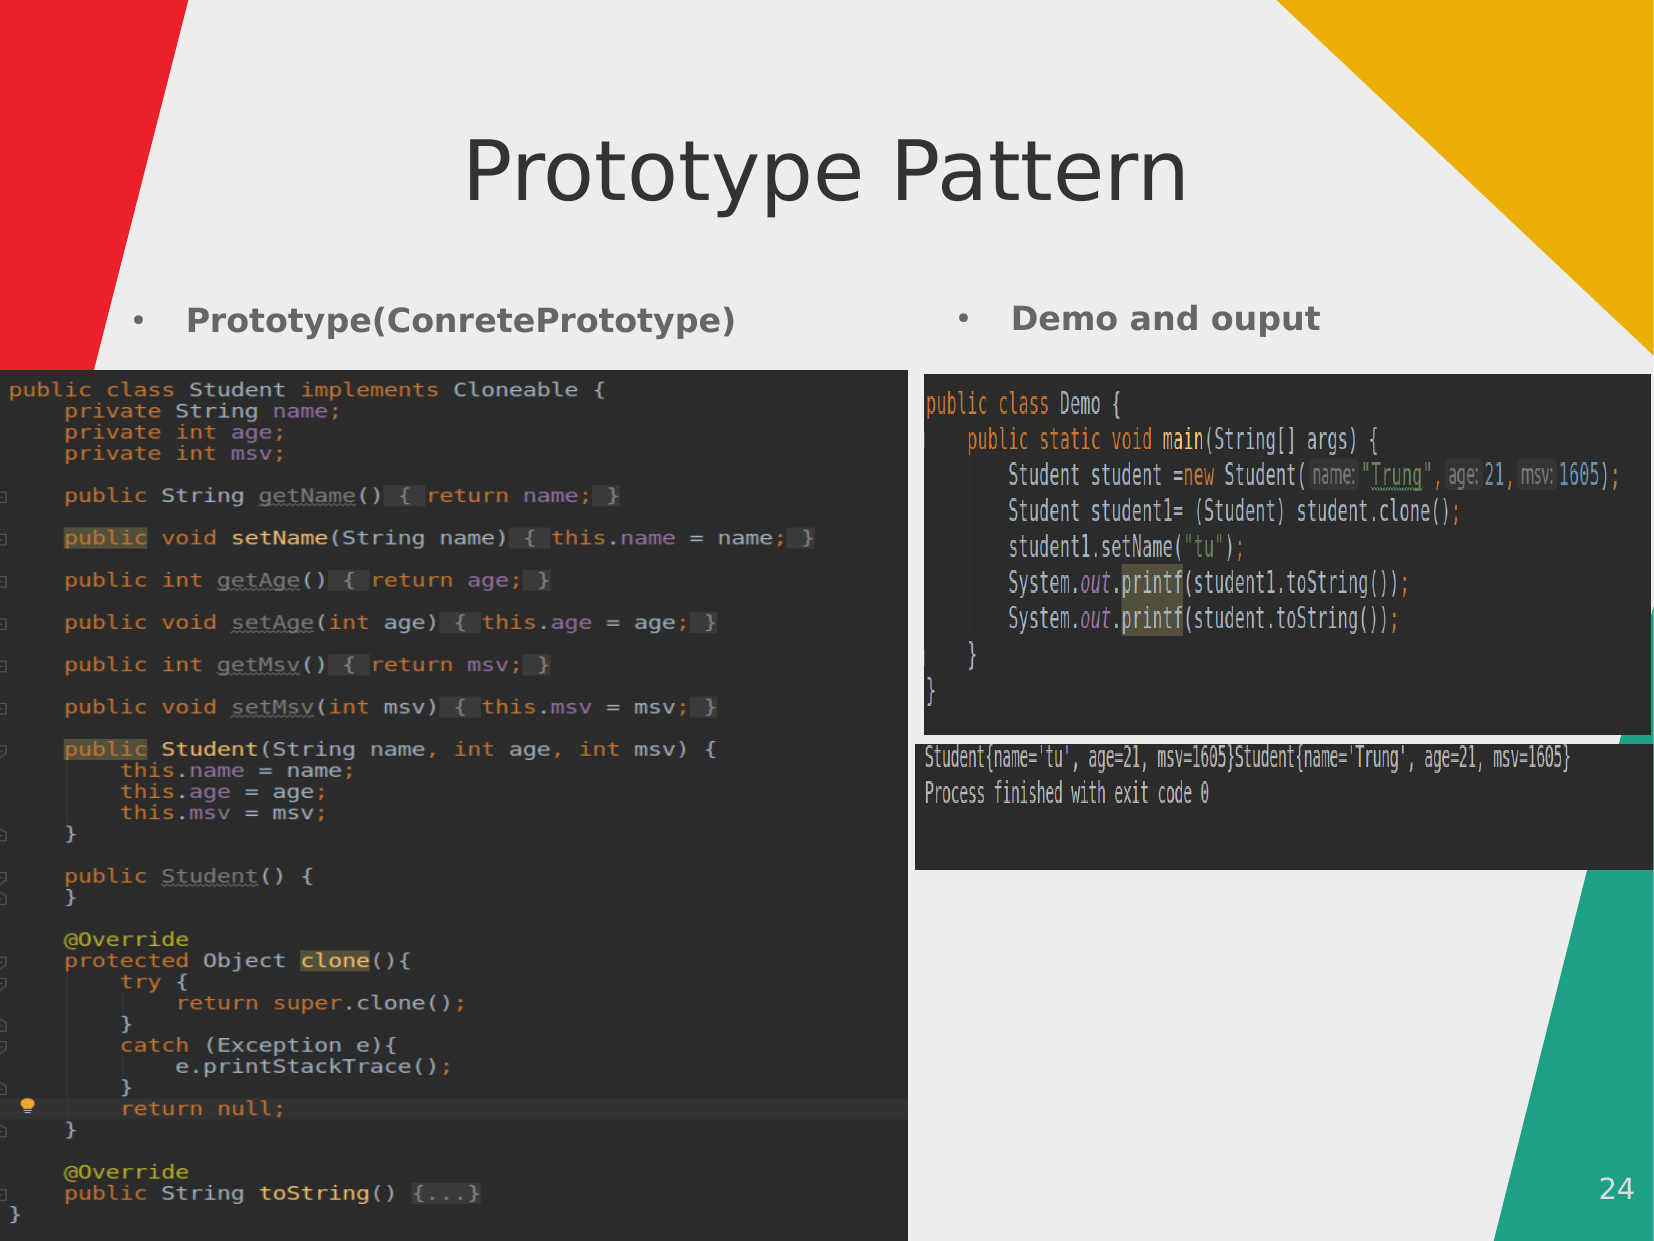

# Prototype Pattern
Demo and ouput
Prototype(ConretePrototype)
24